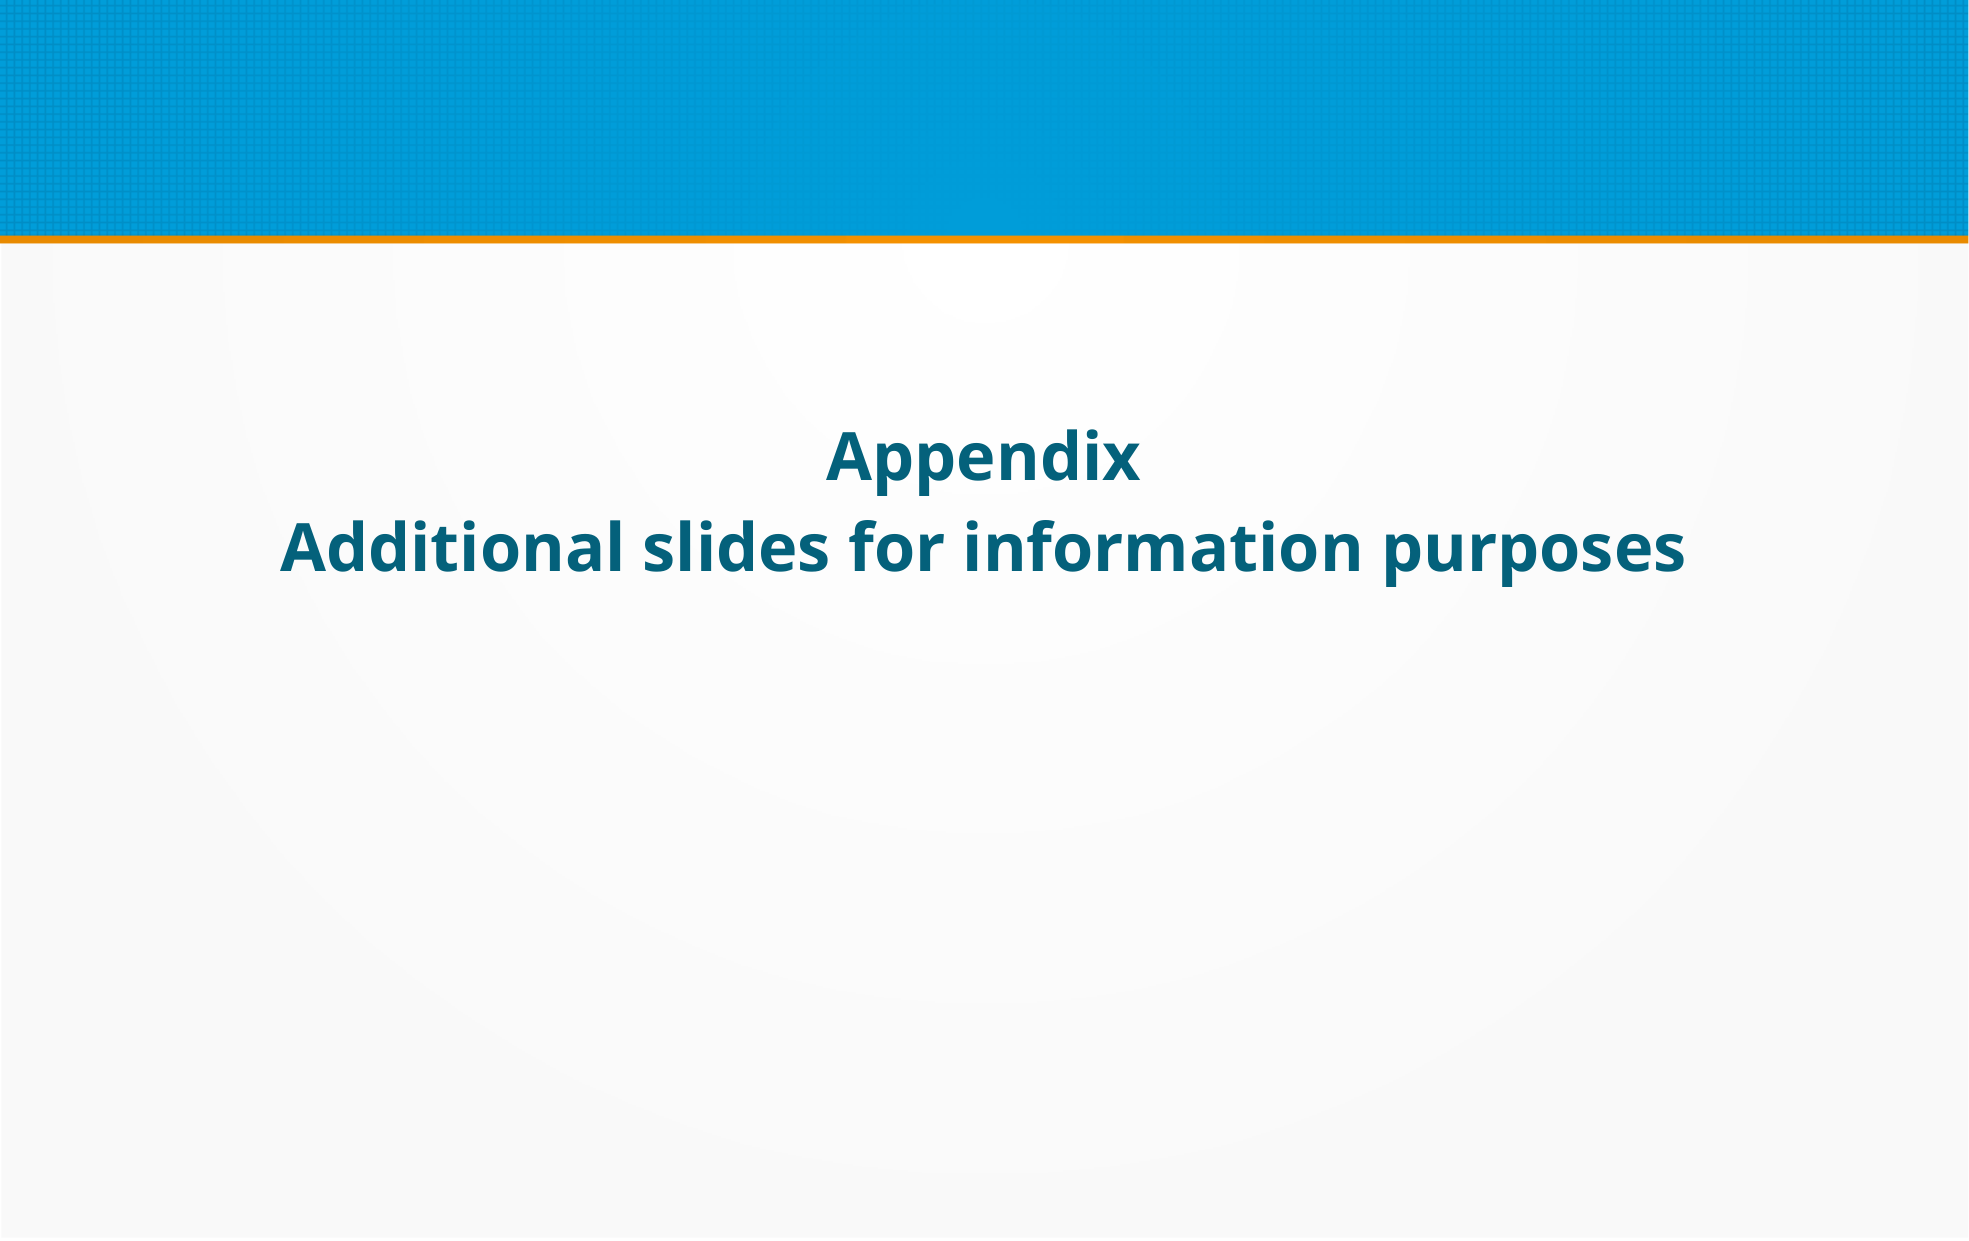

# Appendix
Additional slides for information purposes